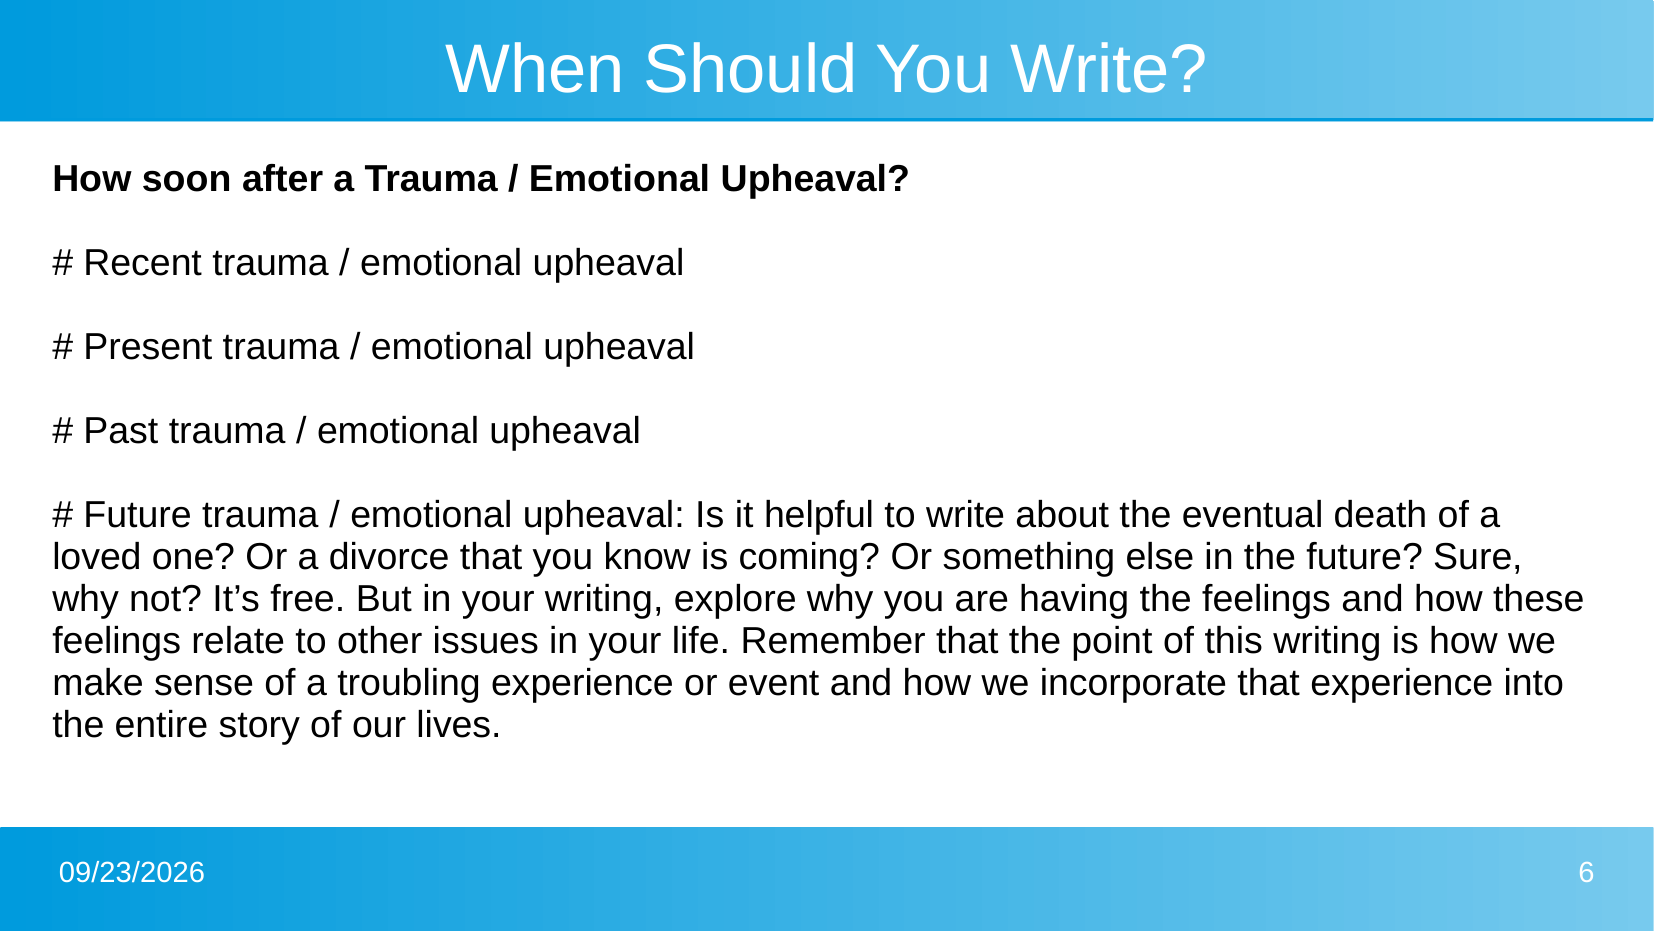

# When Should You Write?
How soon after a Trauma / Emotional Upheaval?
# Recent trauma / emotional upheaval
# Present trauma / emotional upheaval
# Past trauma / emotional upheaval
# Future trauma / emotional upheaval: Is it helpful to write about the eventual death of a loved one? Or a divorce that you know is coming? Or something else in the future? Sure, why not? It’s free. But in your writing, explore why you are having the feelings and how these feelings relate to other issues in your life. Remember that the point of this writing is how we make sense of a troubling experience or event and how we incorporate that experience into the entire story of our lives.
6